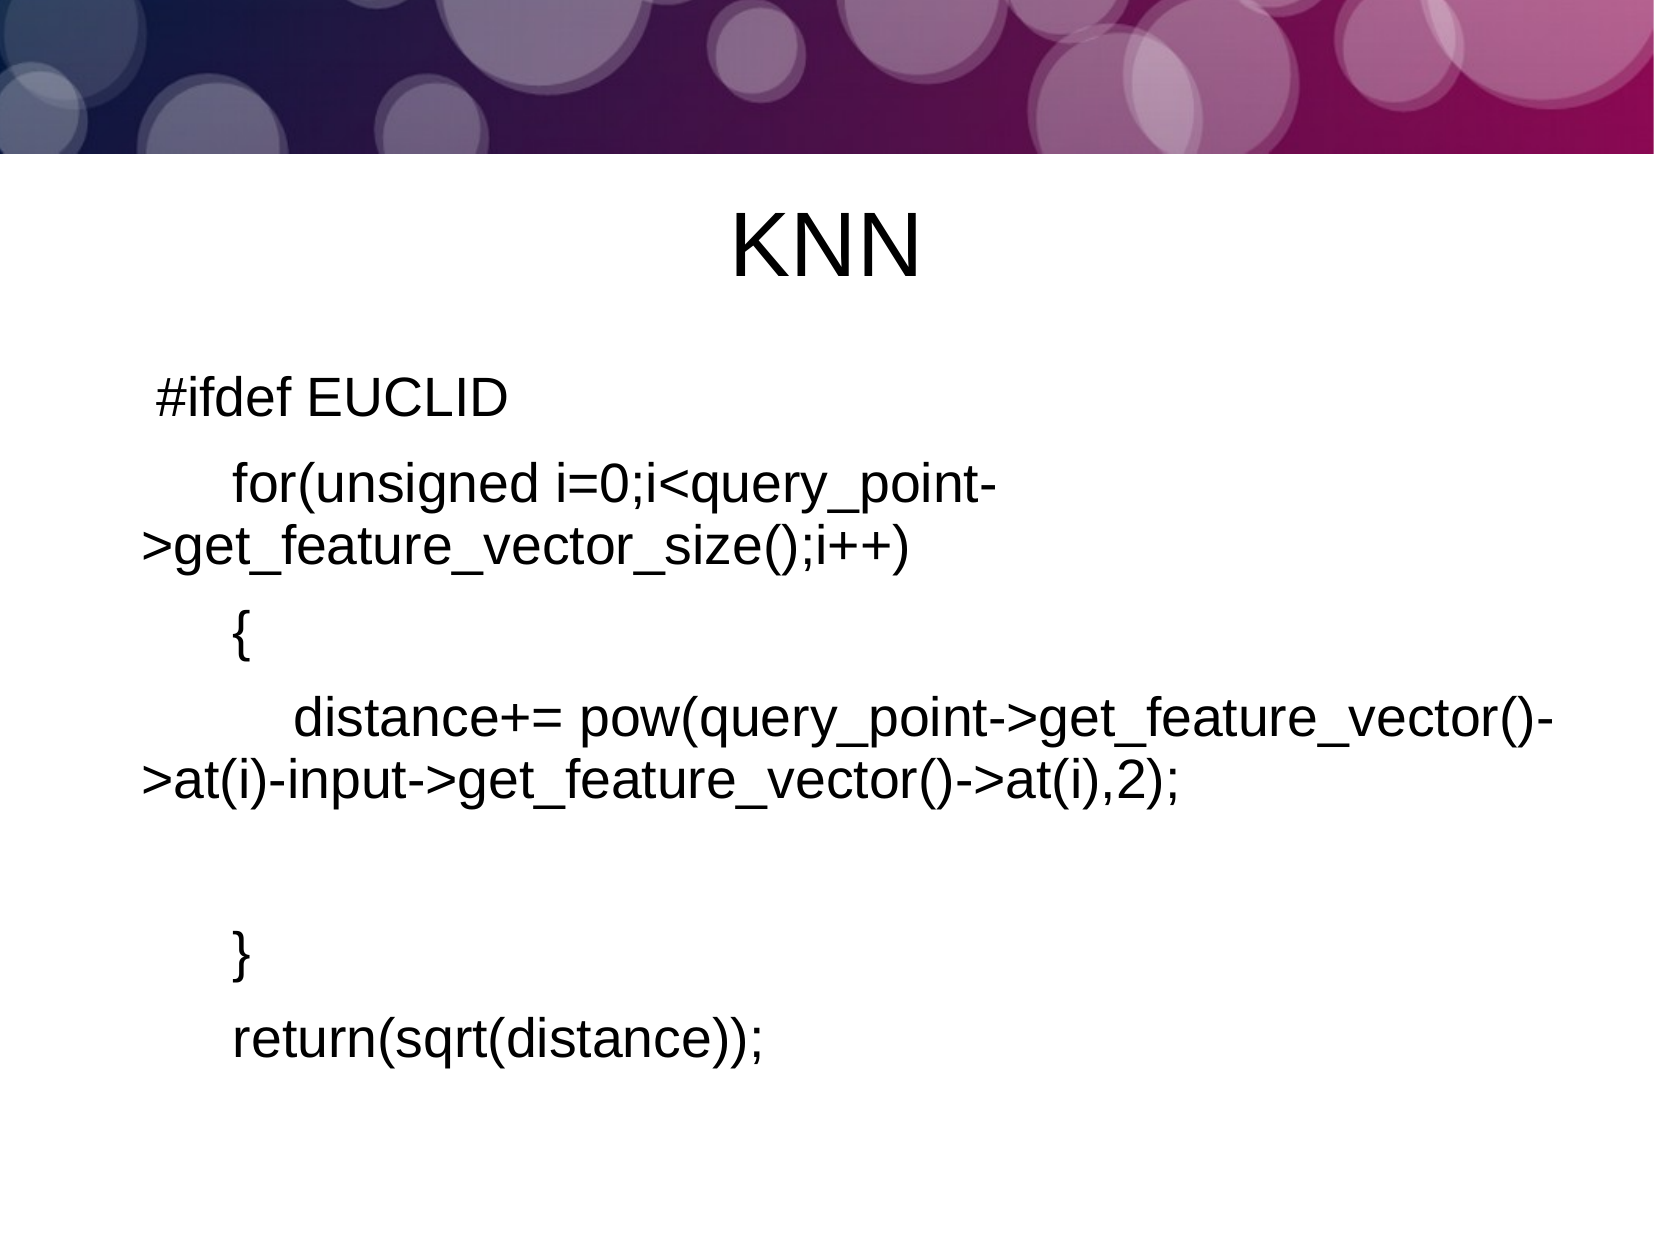

# KNN
 #ifdef EUCLID
 for(unsigned i=0;i<query_point->get_feature_vector_size();i++)
 {
 distance+= pow(query_point->get_feature_vector()->at(i)-input->get_feature_vector()->at(i),2);
 }
 return(sqrt(distance));